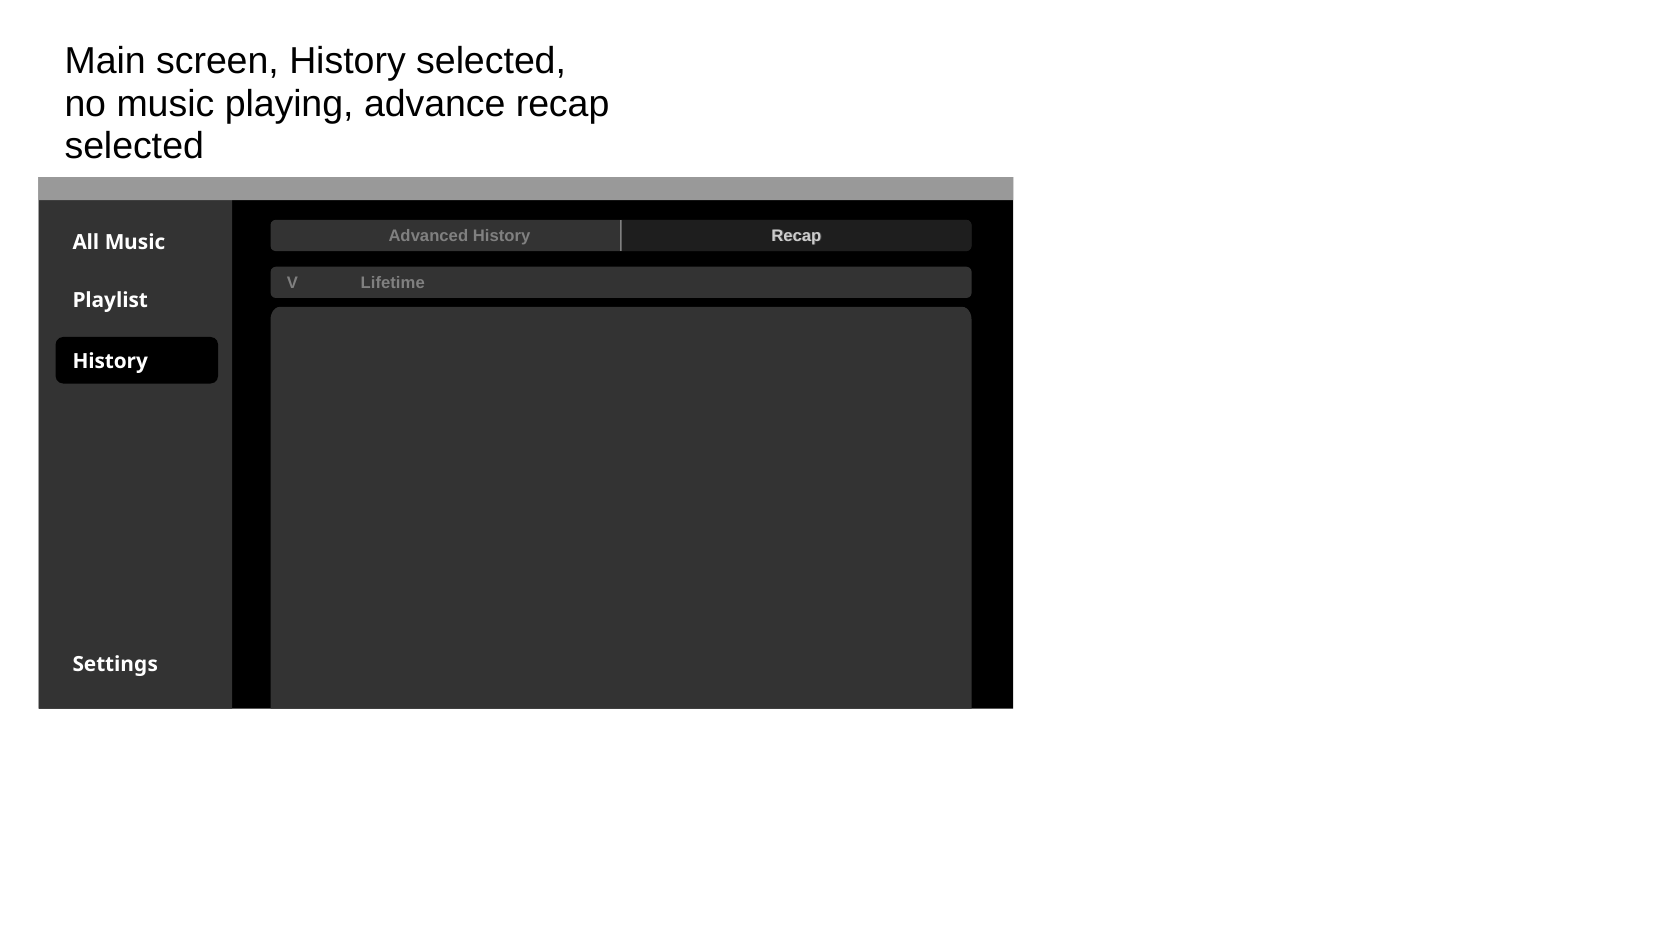

Main screen, History selected, no music playing, advance recap selected
All Music
Recap
						 Recap
Advanced History
V	Lifetime
Playlist
History
Settings